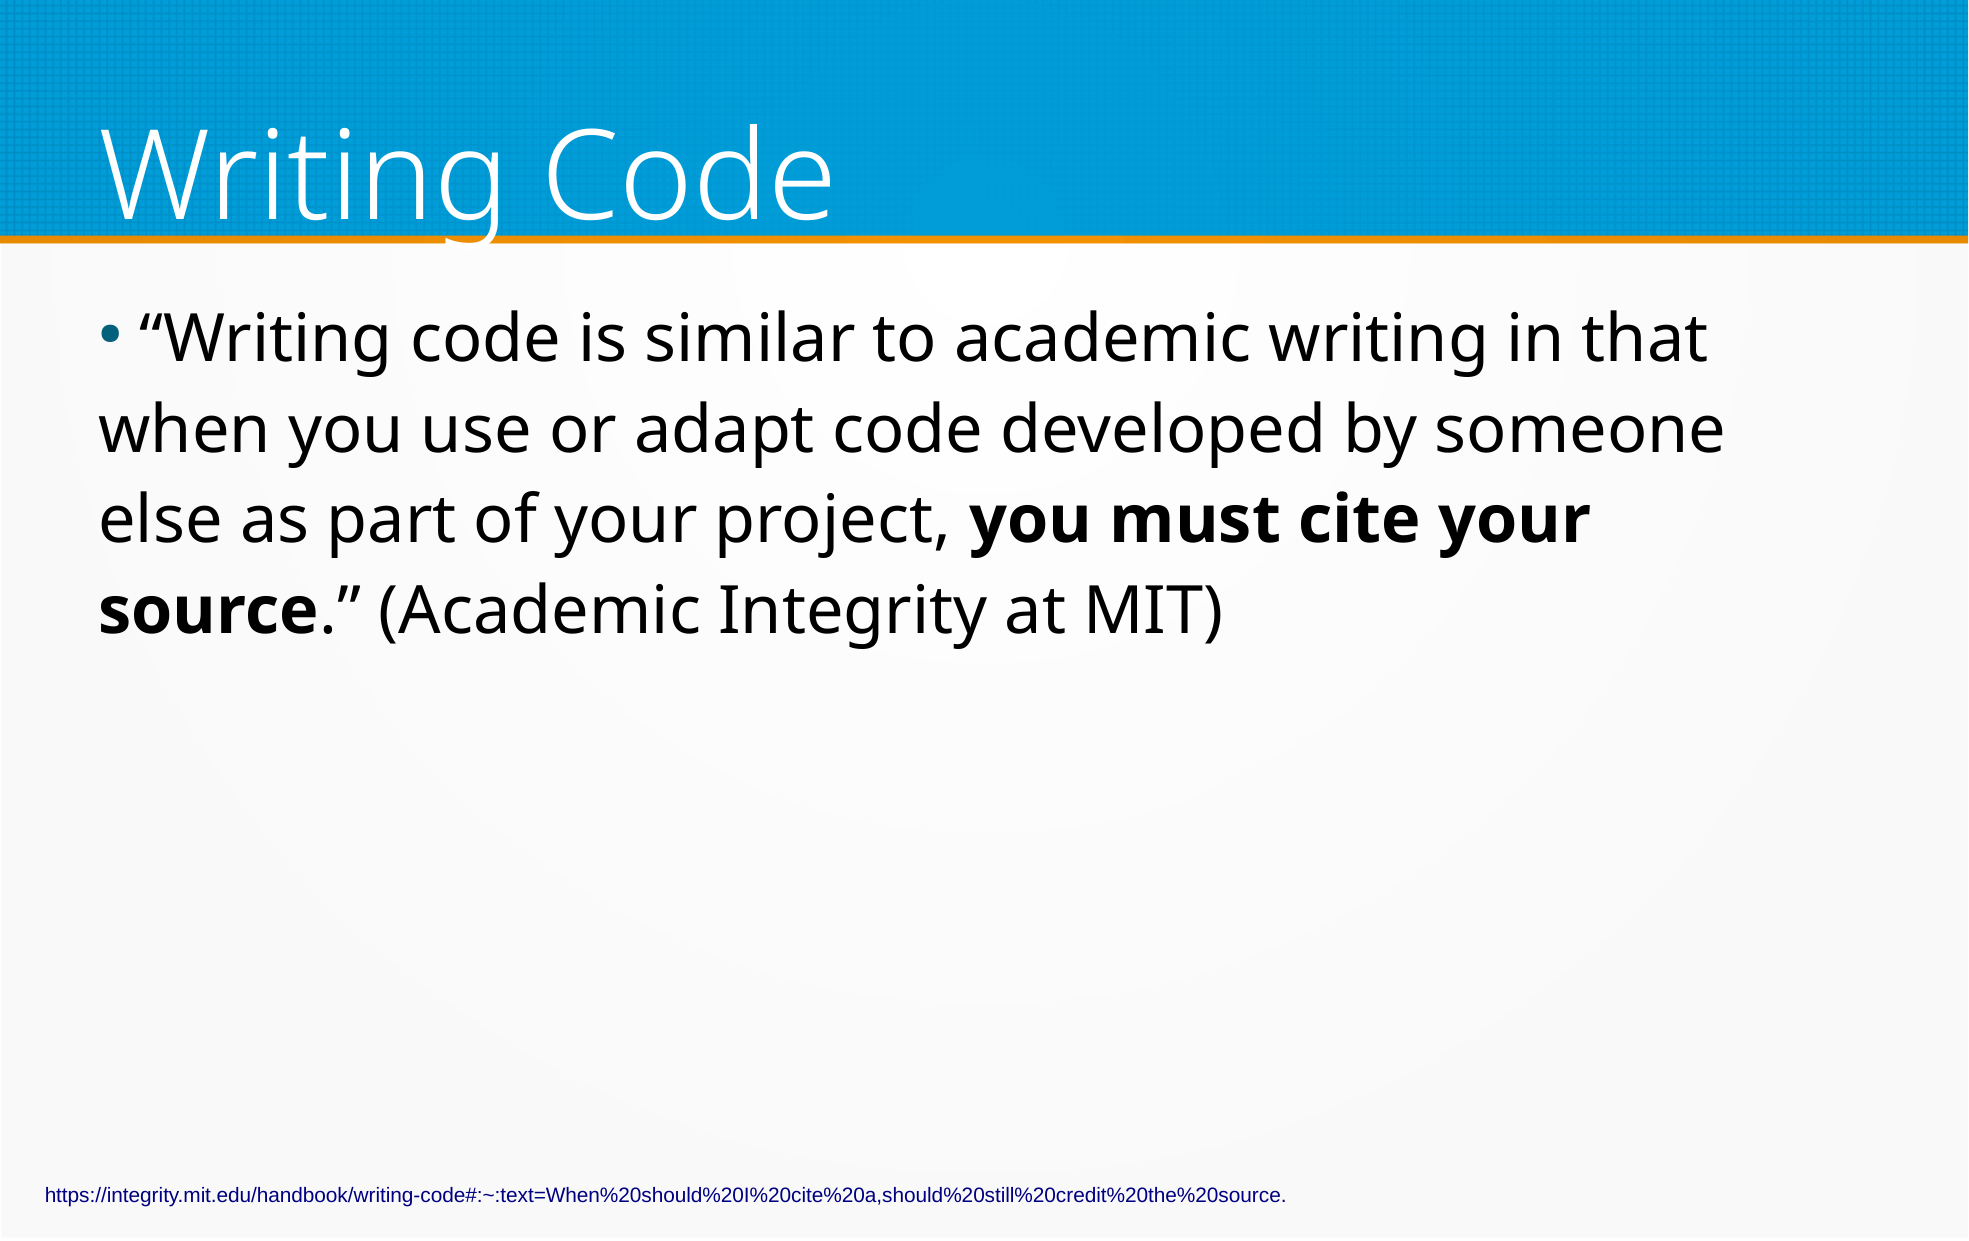

# Writing Code
 “Writing code is similar to academic writing in that when you use or adapt code developed by someone else as part of your project, you must cite your source.” (Academic Integrity at MIT)
https://integrity.mit.edu/handbook/writing-code#:~:text=When%20should%20I%20cite%20a,should%20still%20credit%20the%20source.